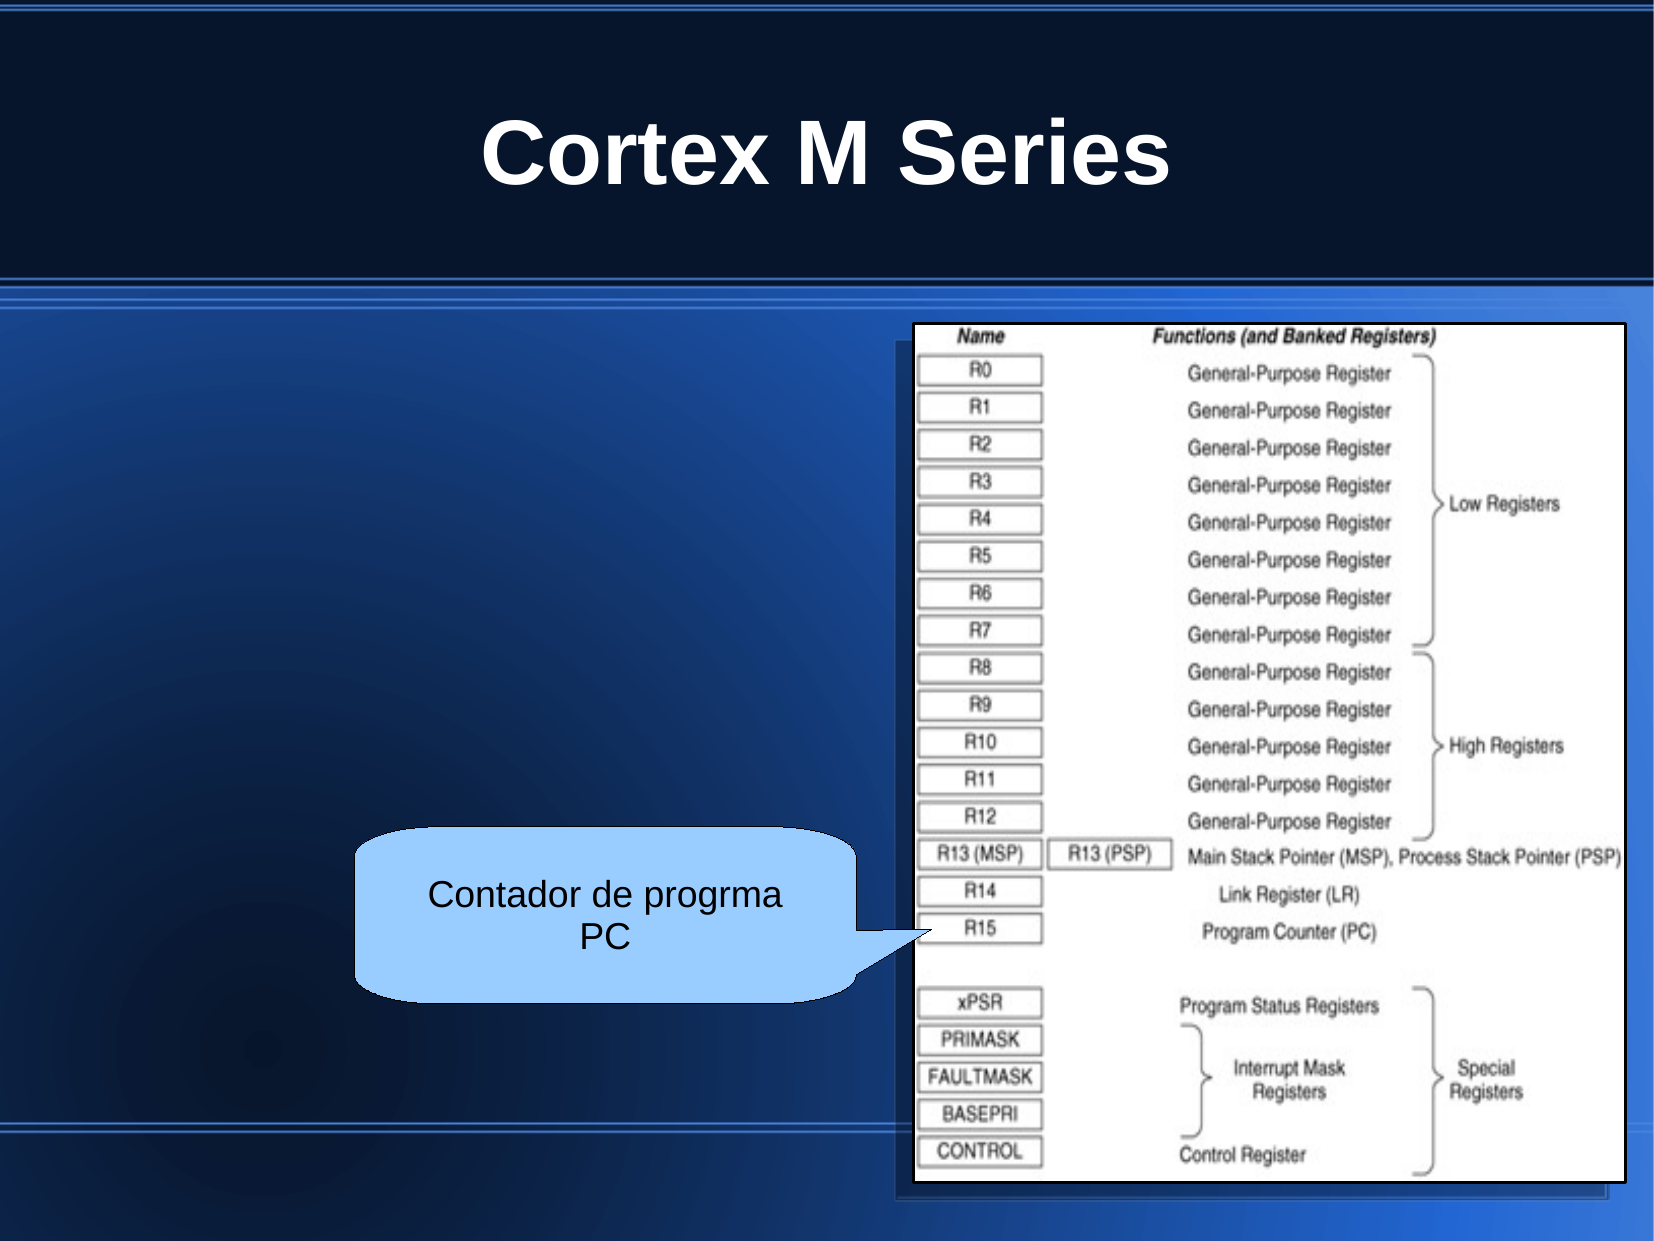

# Cortex M Series
Contador de progrma
PC